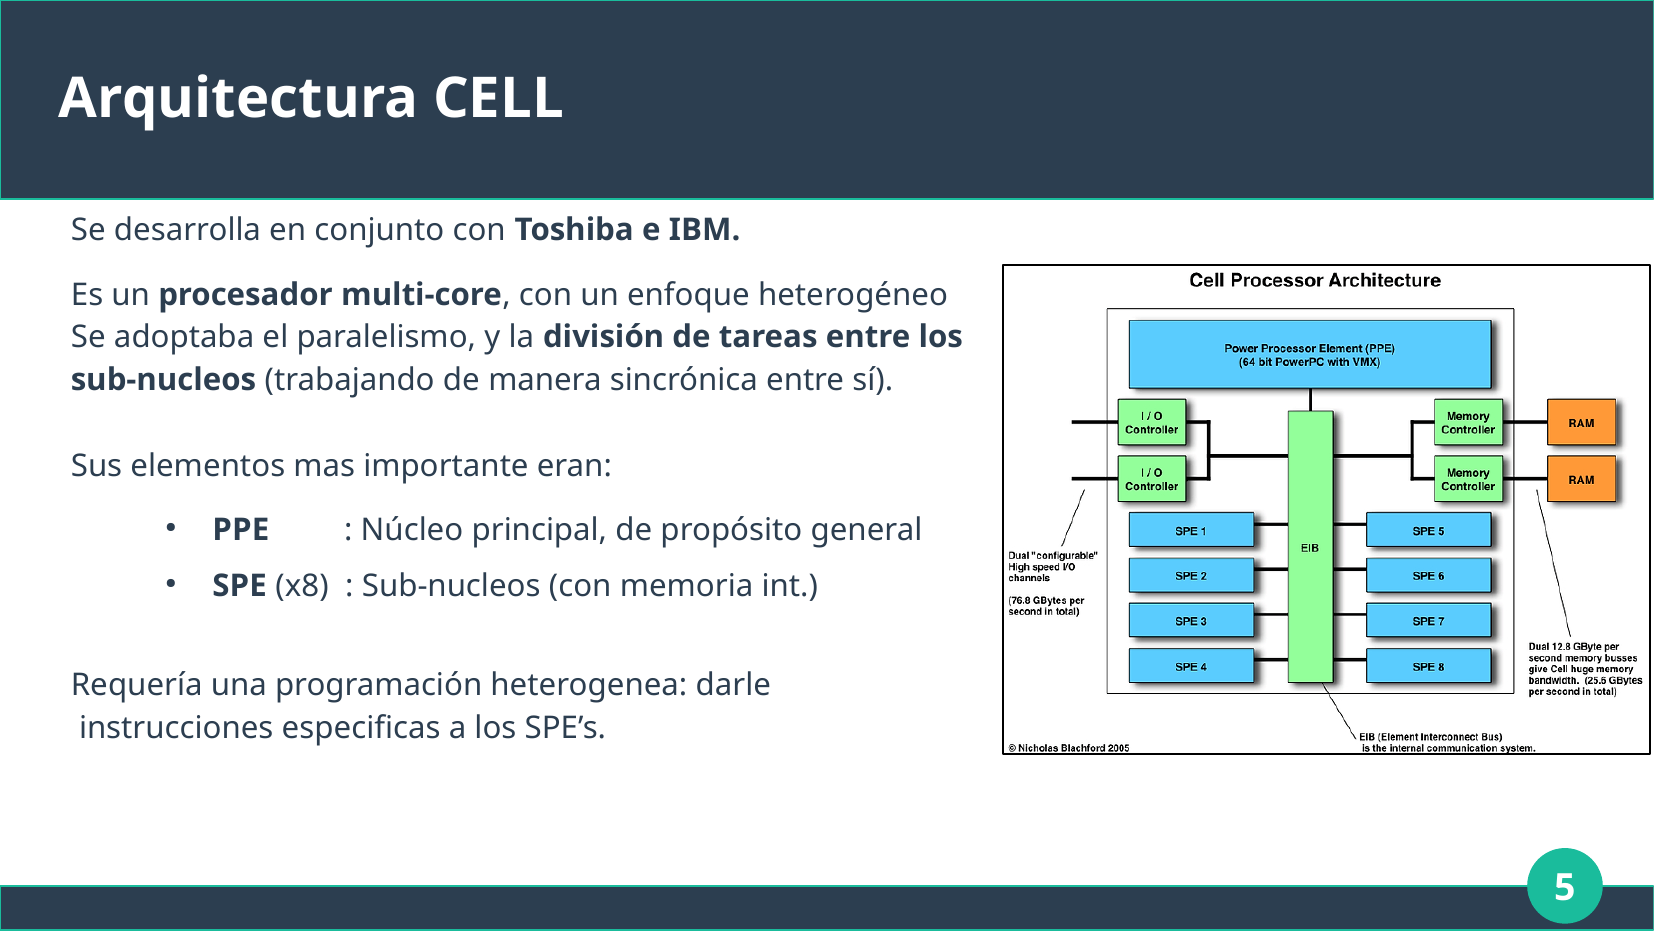

# Arquitectura CELL
Se desarrolla en conjunto con Toshiba e IBM.
Es un procesador multi-core, con un enfoque heterogéneo
Se adoptaba el paralelismo, y la división de tareas entre los
sub-nucleos (trabajando de manera sincrónica entre sí).
Sus elementos mas importante eran:
PPE	 : Núcleo principal, de propósito general
SPE (x8) : Sub-nucleos (con memoria int.)
Requería una programación heterogenea: darle
 instrucciones especificas a los SPE’s.
5